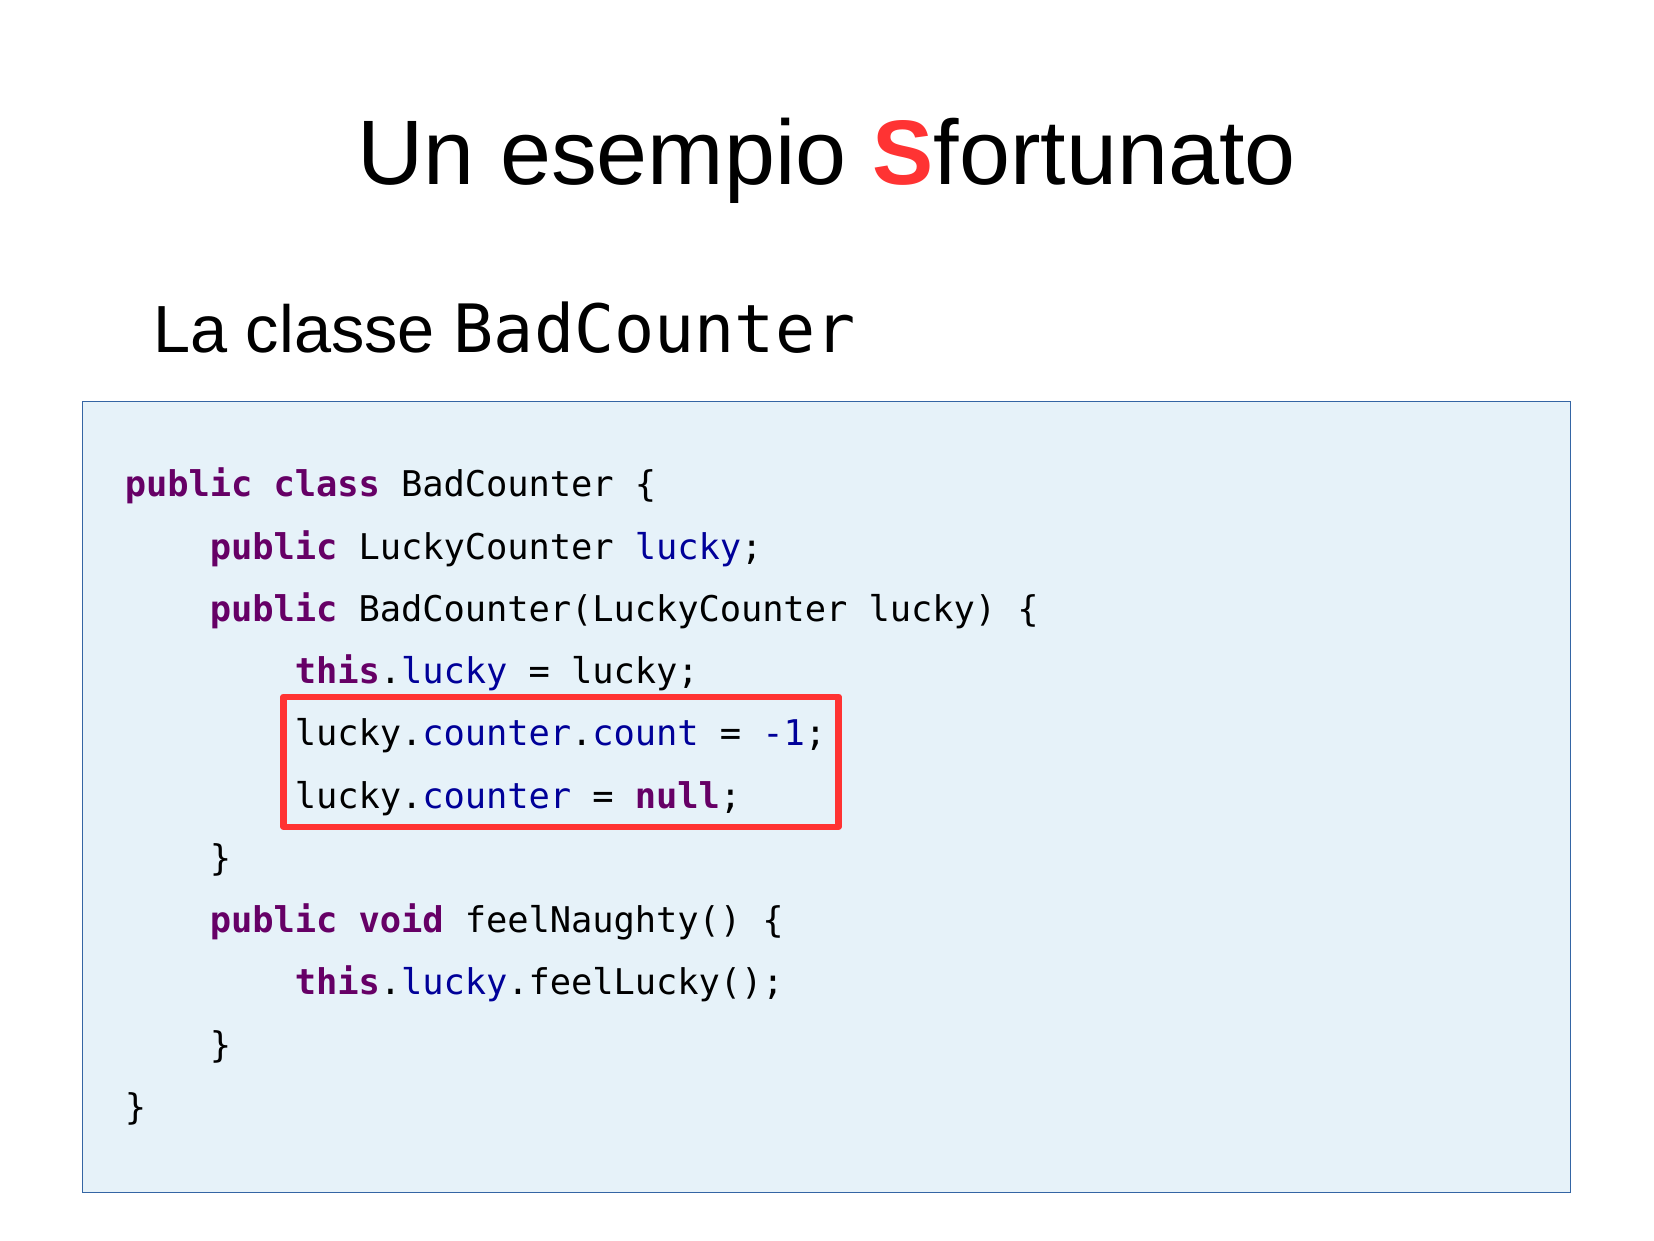

# Un esempio Sfortunato
La classe BadCounter
public class BadCounter {
 public LuckyCounter lucky;
 public BadCounter(LuckyCounter lucky) {
 this.lucky = lucky;
 lucky.counter.count = -1;
 lucky.counter = null;
 }
 public void feelNaughty() {
 this.lucky.feelLucky();
 }
}